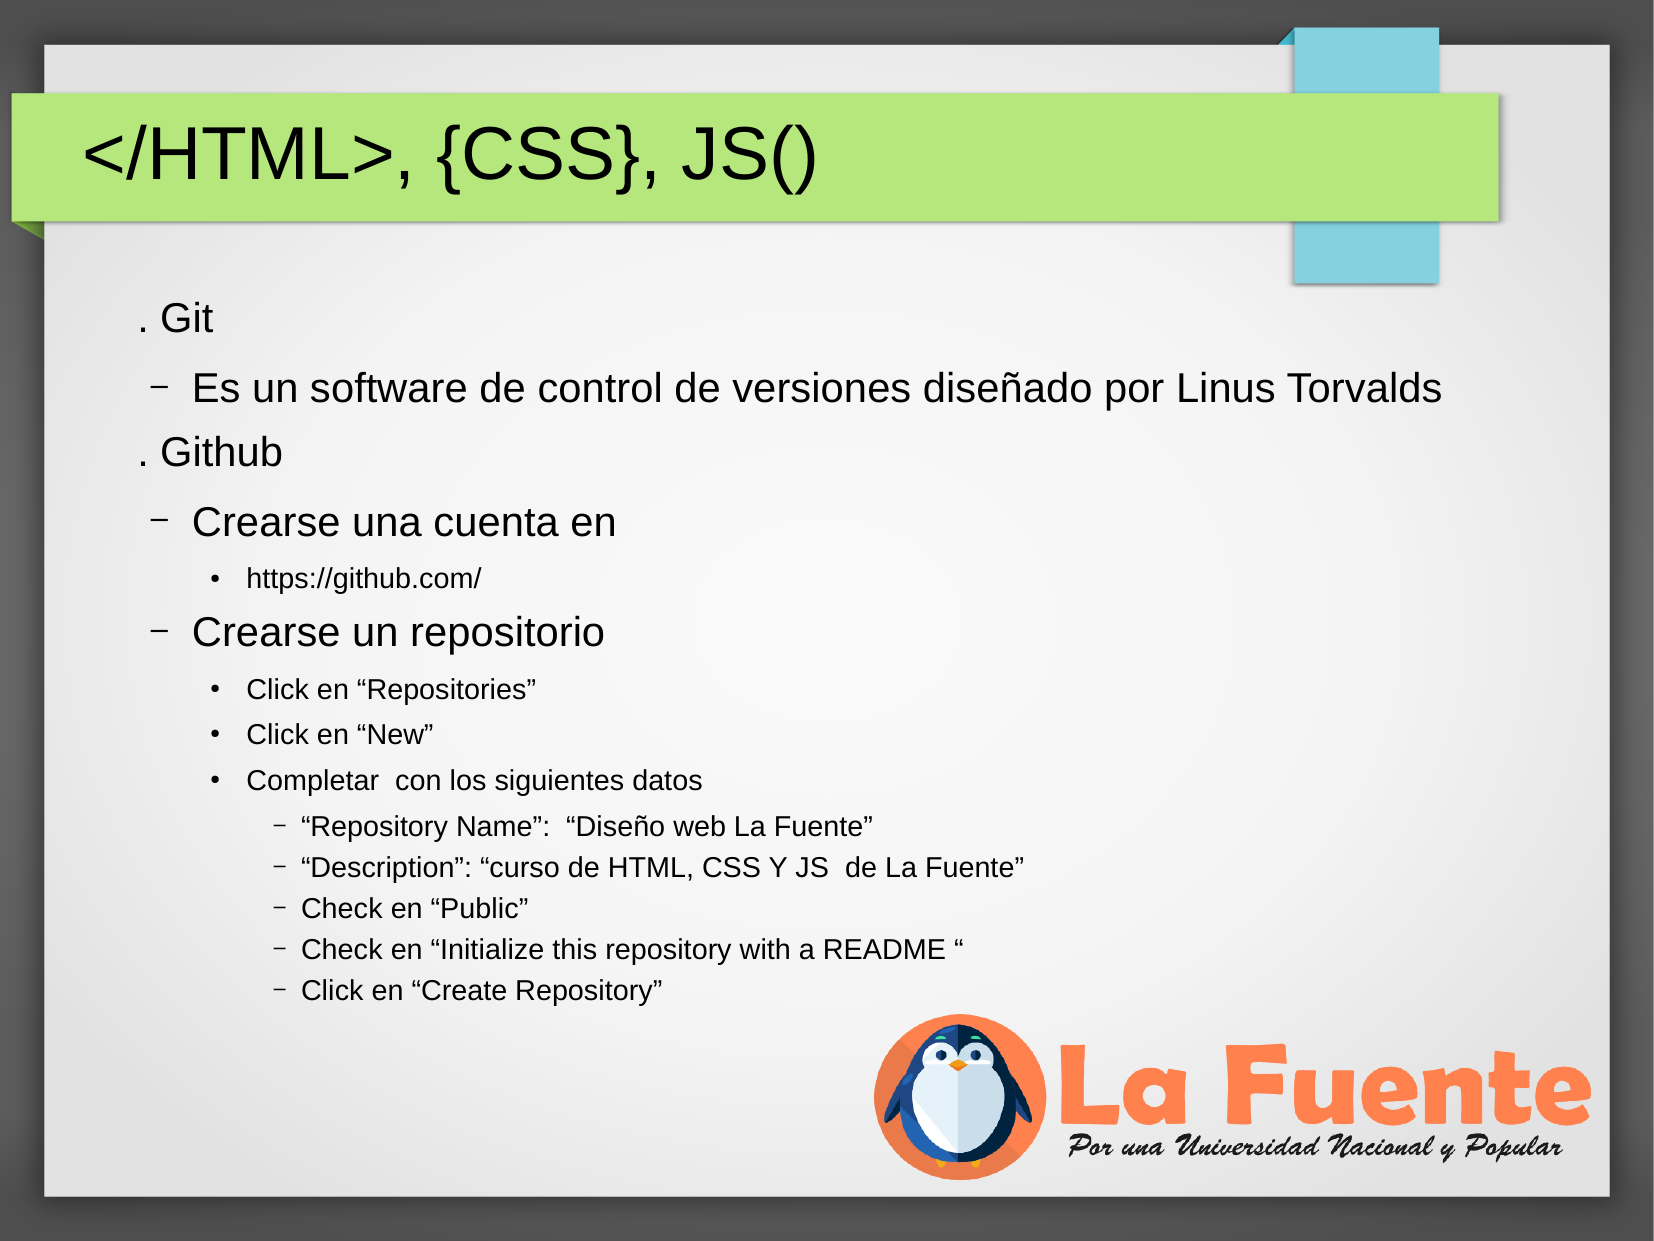

# </HTML>, {CSS}, JS()
. Git
Es un software de control de versiones diseñado por Linus Torvalds
. Github
Crearse una cuenta en
https://github.com/
Crearse un repositorio
Click en “Repositories”
Click en “New”
Completar con los siguientes datos
“Repository Name”: “Diseño web La Fuente”
“Description”: “curso de HTML, CSS Y JS de La Fuente”
Check en “Public”
Check en “Initialize this repository with a README “
Click en “Create Repository”